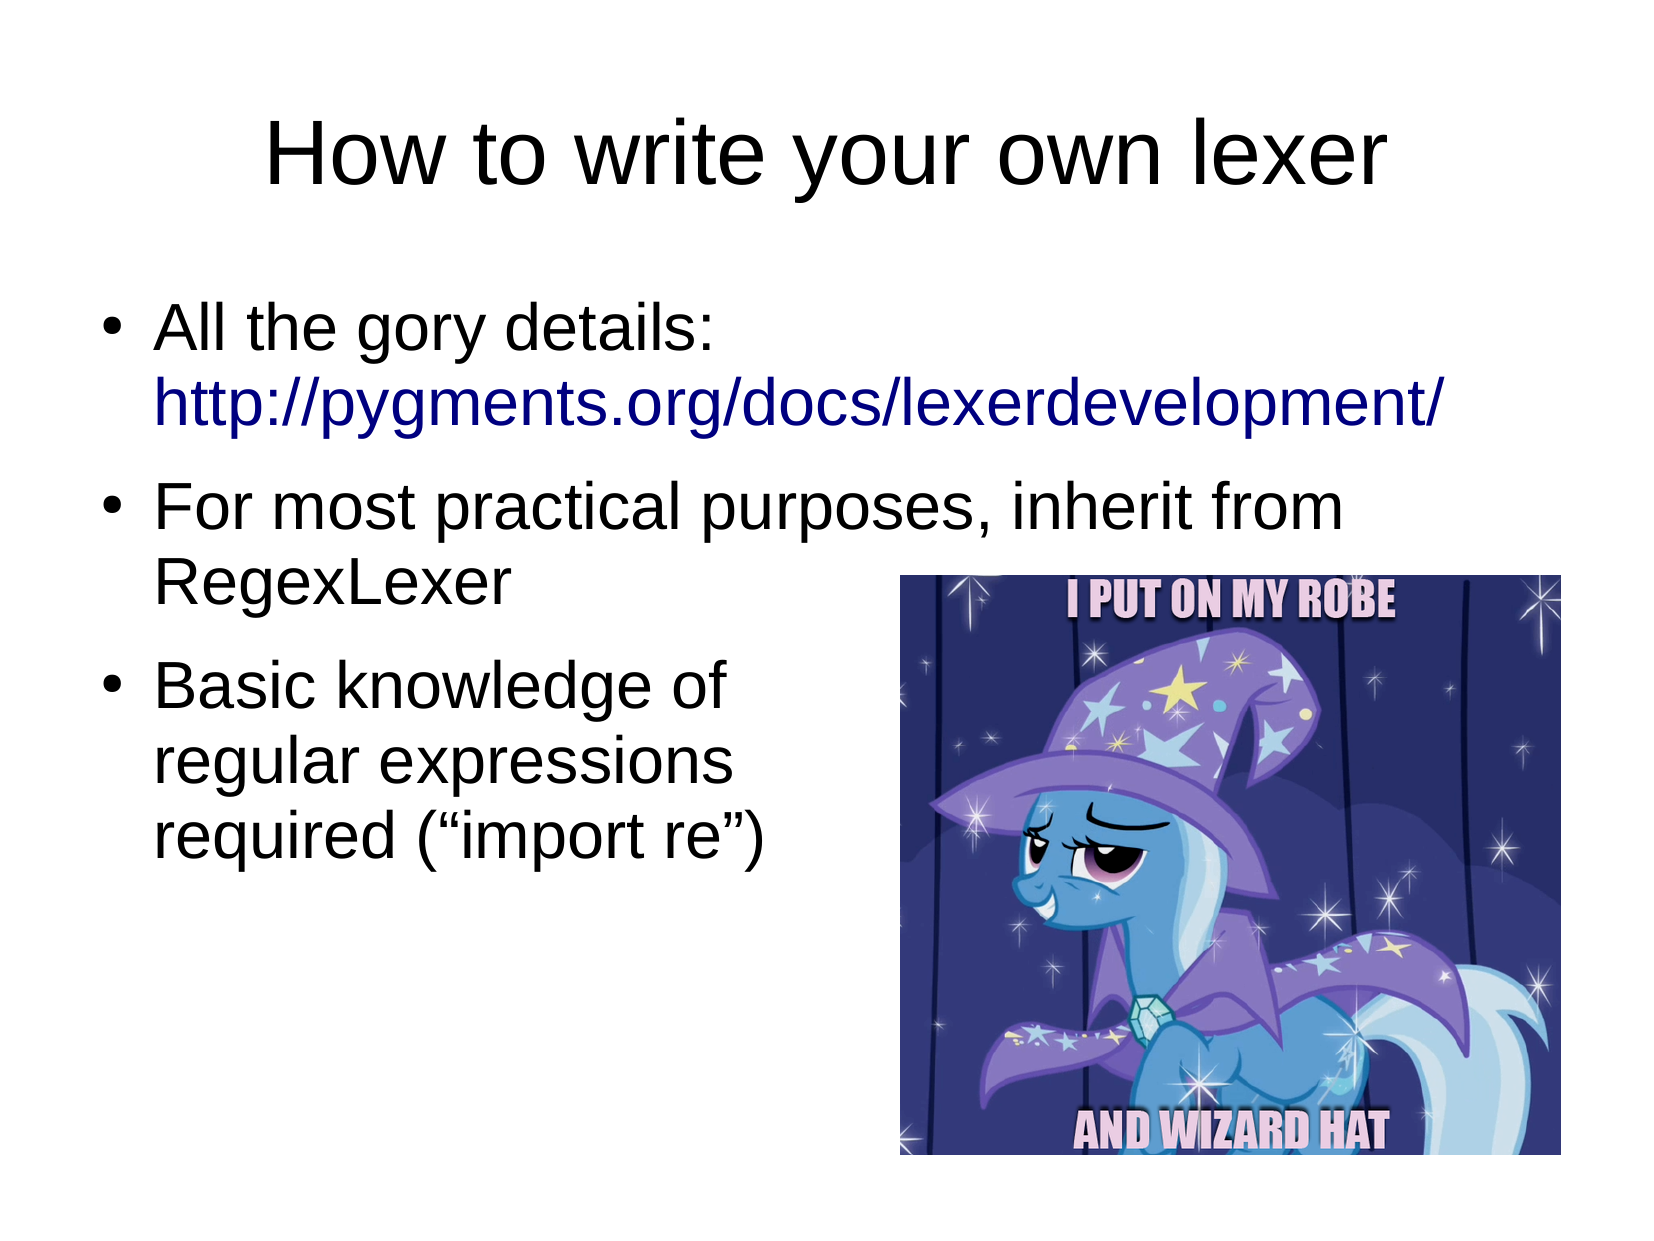

# How to write your own lexer
All the gory details: http://pygments.org/docs/lexerdevelopment/
For most practical purposes, inherit from RegexLexer
Basic knowledge of
regular expressions
required (“import re”)